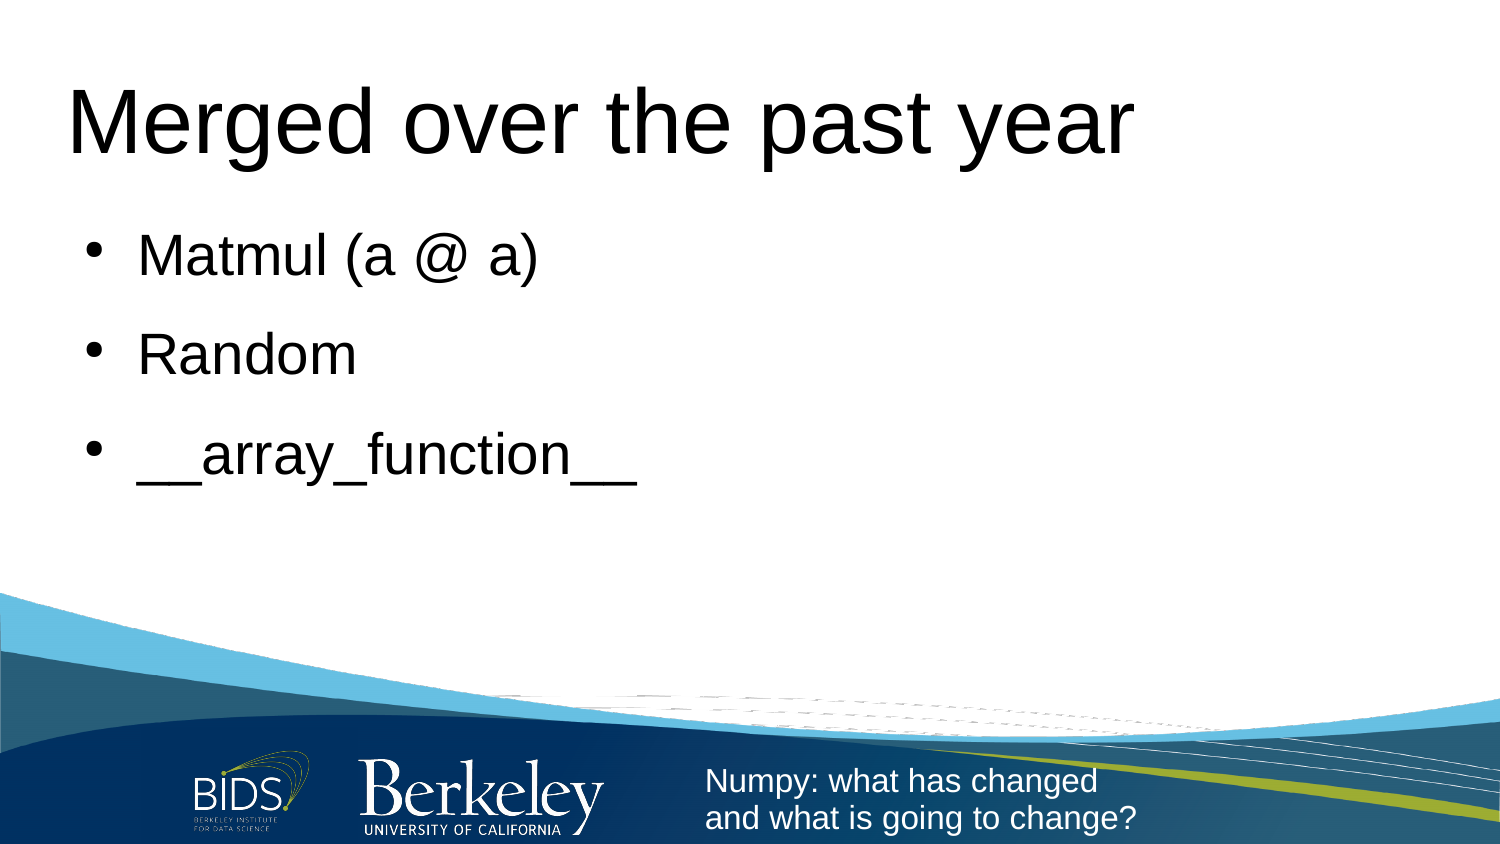

# Merged over the past year
Matmul (a @ a)
Random
__array_function__
Numpy: what has changed
and what is going to change?